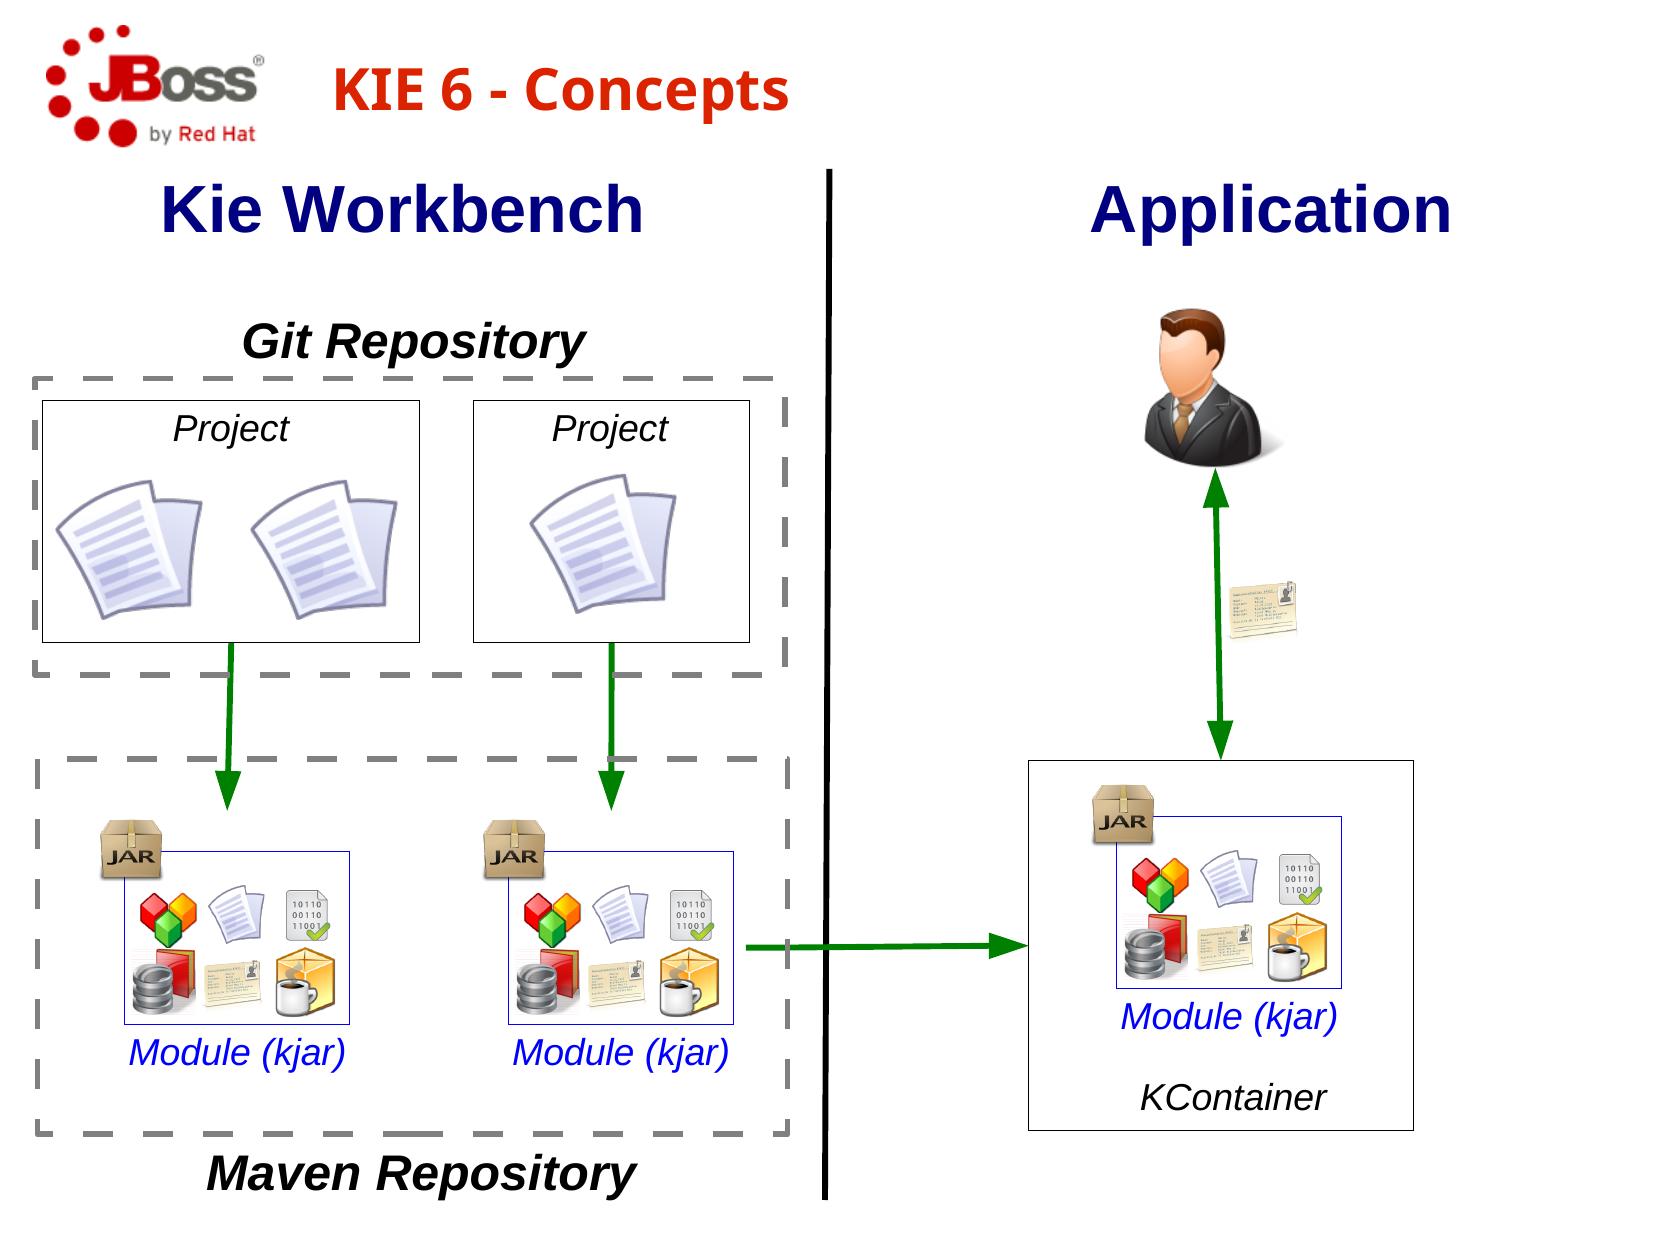

# KIE 6 - Concepts
Kie Workbench
Application
Git Repository
Project
Project
Module (kjar)
Module (kjar)
Module (kjar)
KContainer
Maven Repository